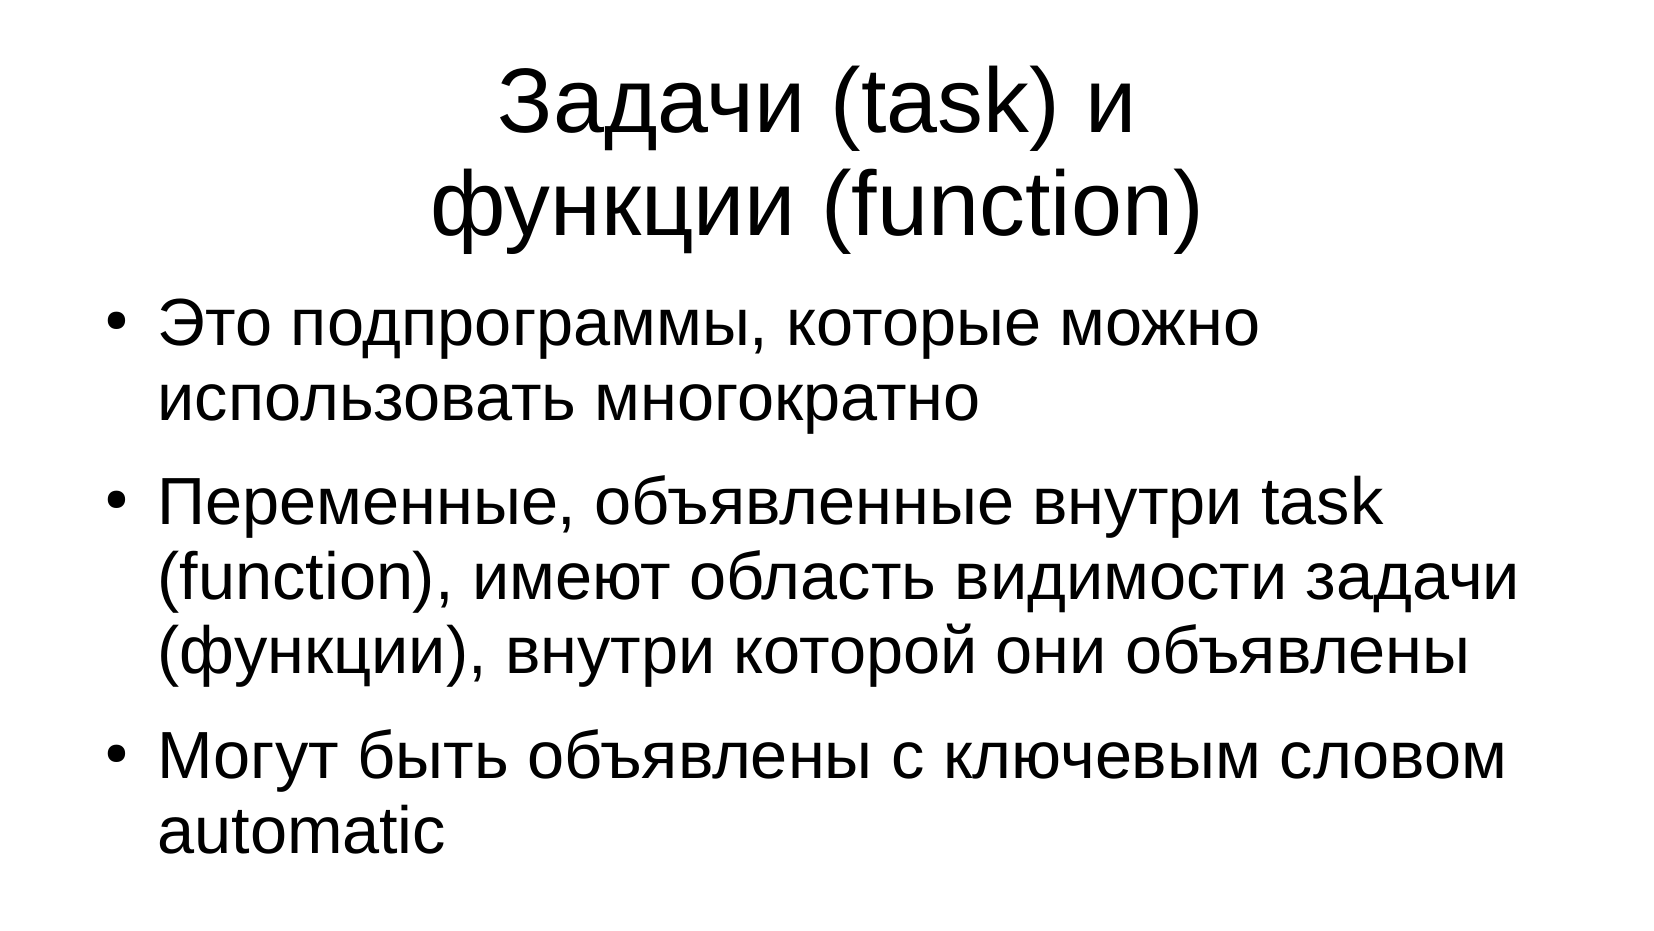

# Задачи (task) и функции (function)
Это подпрограммы, которые можно использовать многократно
Переменные, объявленные внутри task (function), имеют область видимости задачи (функции), внутри которой они объявлены
Могут быть объявлены с ключевым словом automatic